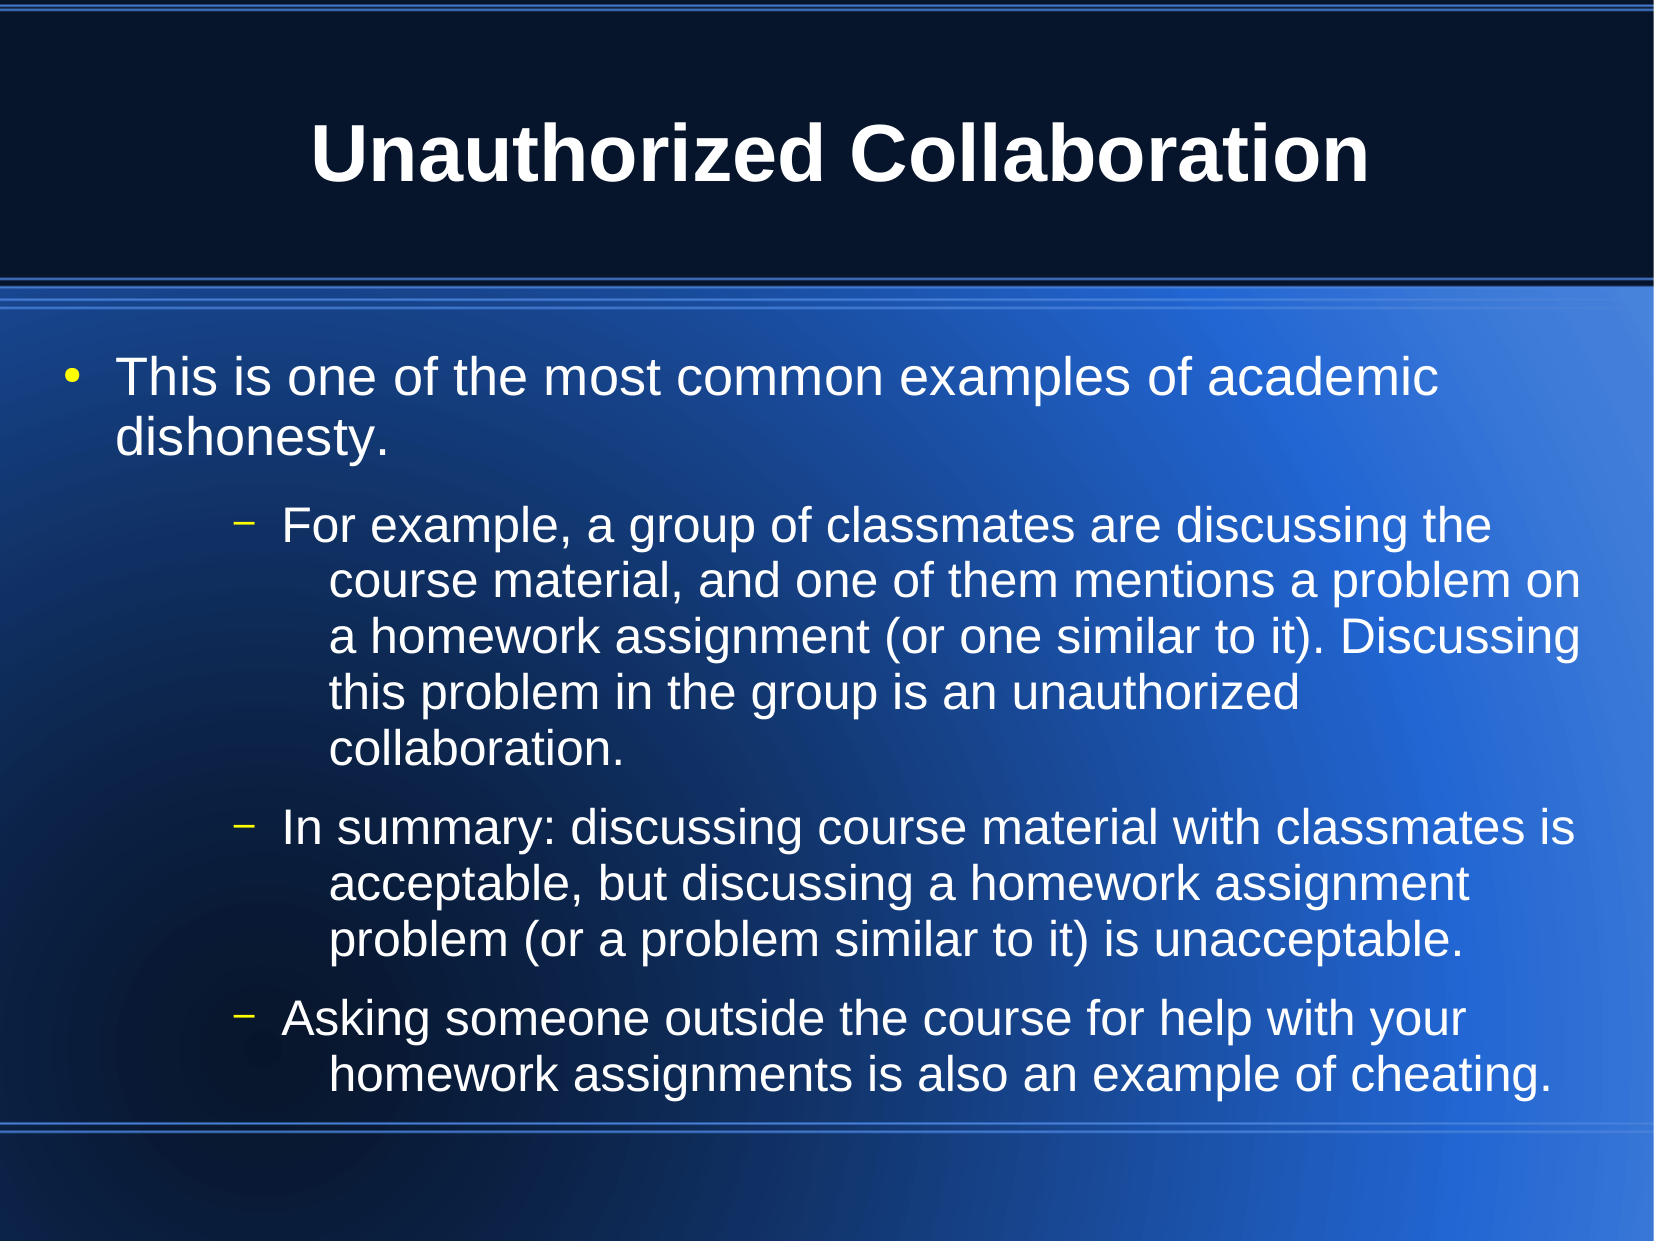

# Unauthorized Collaboration
This is one of the most common examples of academic dishonesty.
For example, a group of classmates are discussing the course material, and one of them mentions a problem on a homework assignment (or one similar to it). Discussing this problem in the group is an unauthorized collaboration.
In summary: discussing course material with classmates is acceptable, but discussing a homework assignment problem (or a problem similar to it) is unacceptable.
Asking someone outside the course for help with your homework assignments is also an example of cheating.